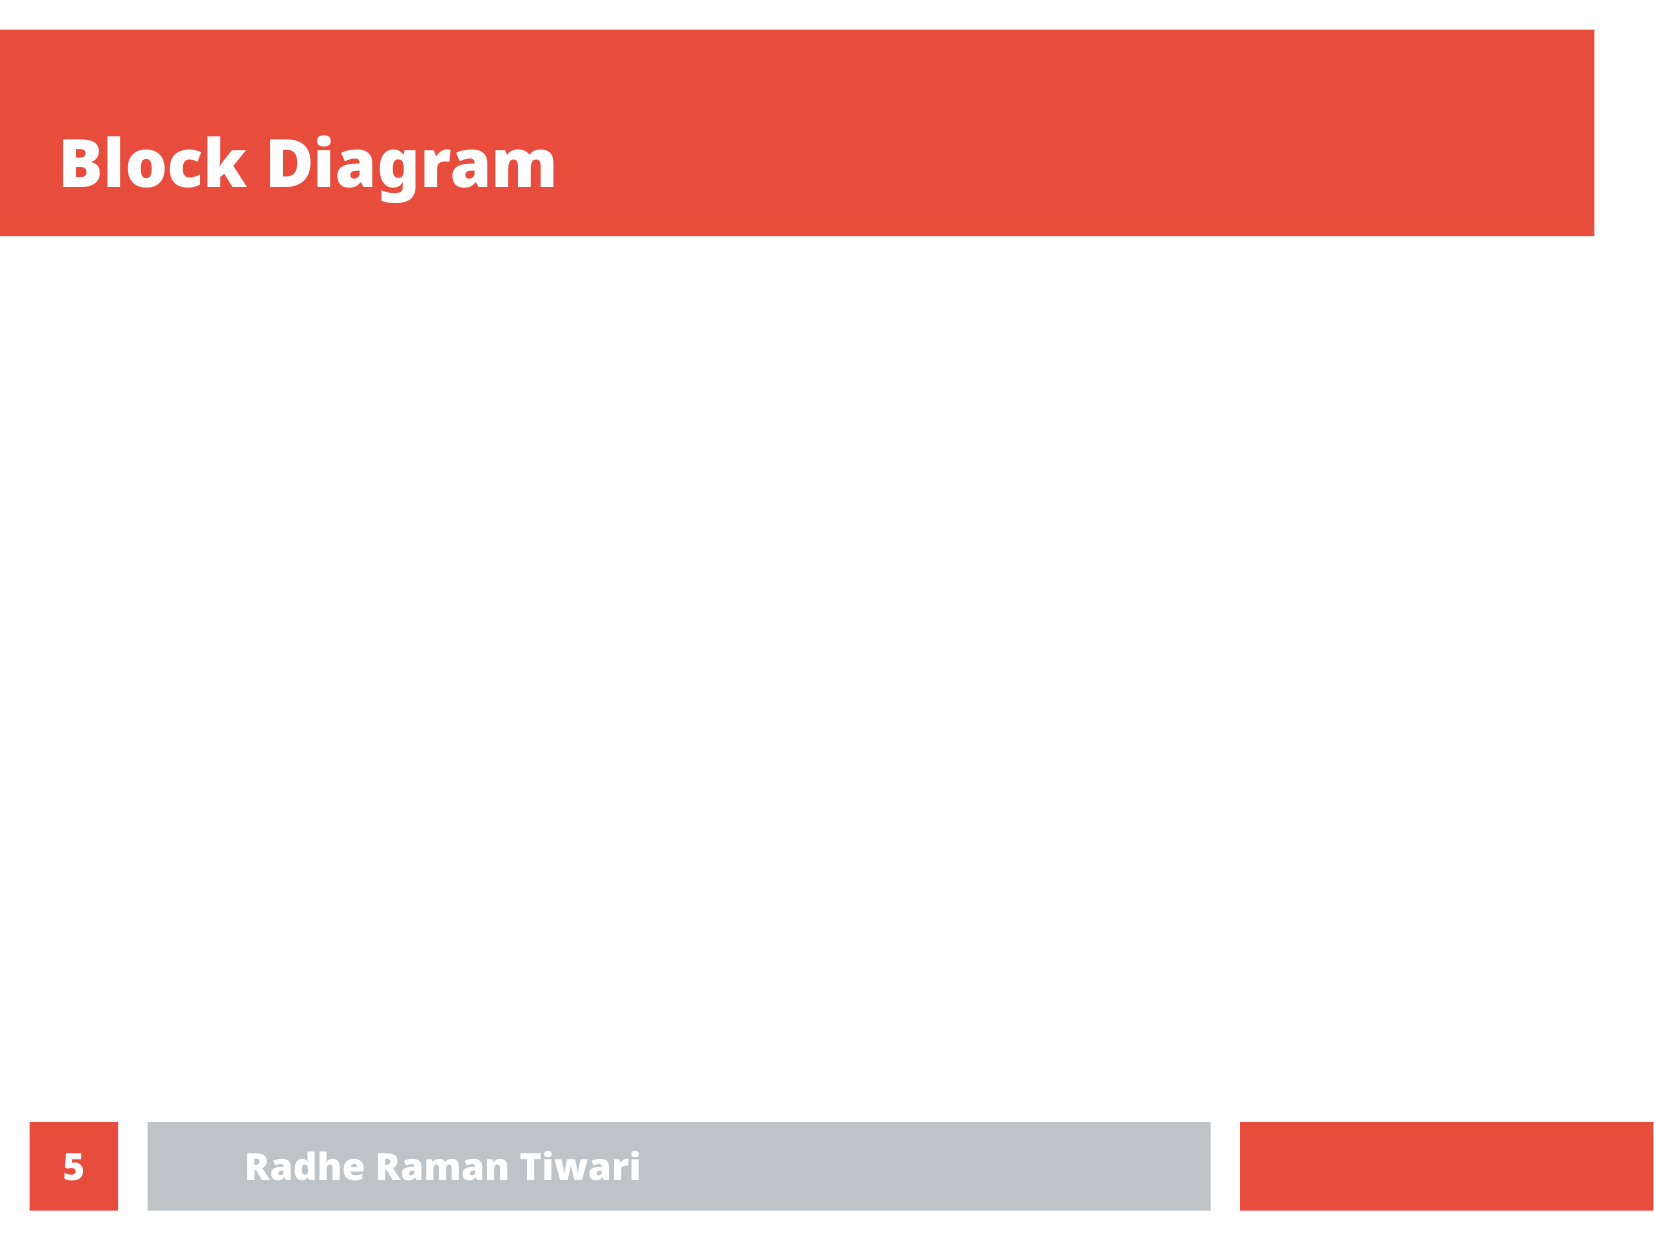

# Block Diagram
5
Radhe Raman Tiwari